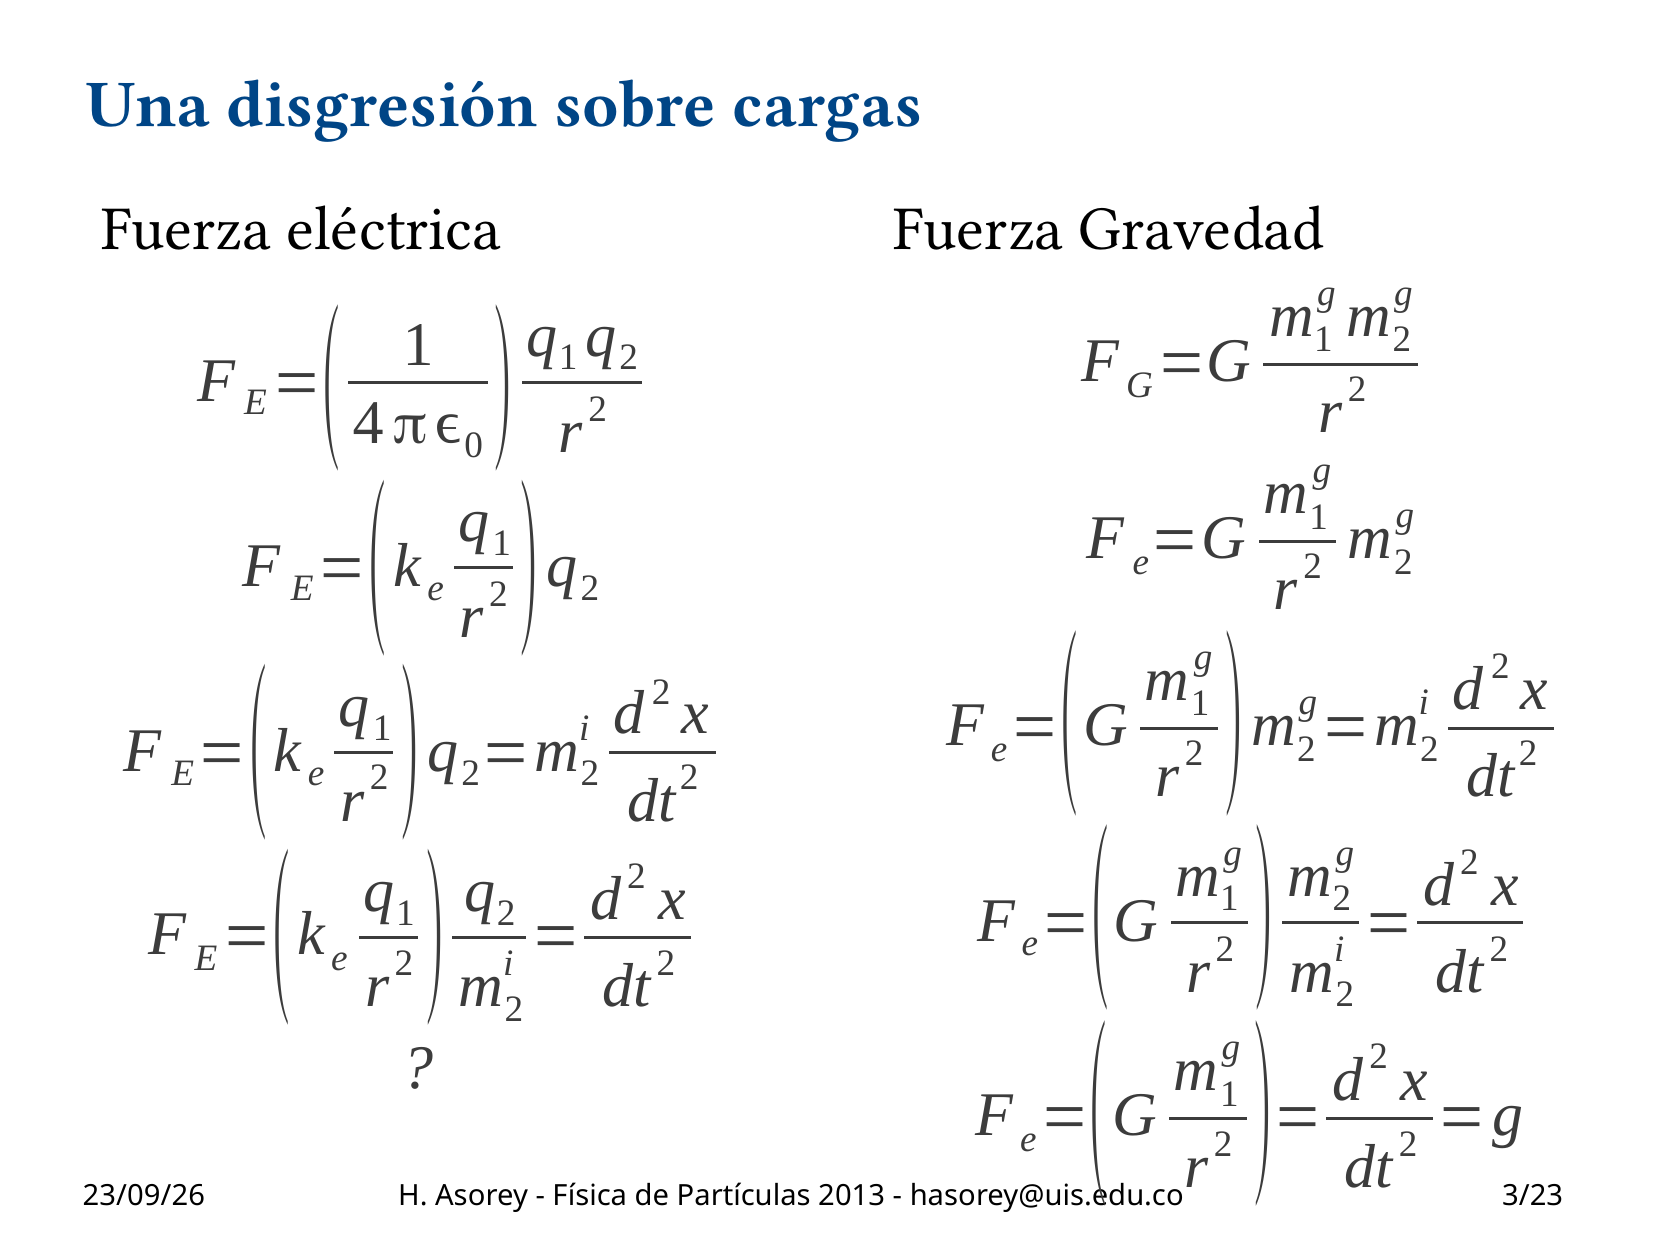

# Una disgresión sobre cargas
Fuerza eléctrica Fuerza Gravedad
H. Asorey - Física de Partículas 2013 - hasorey@uis.edu.co
3